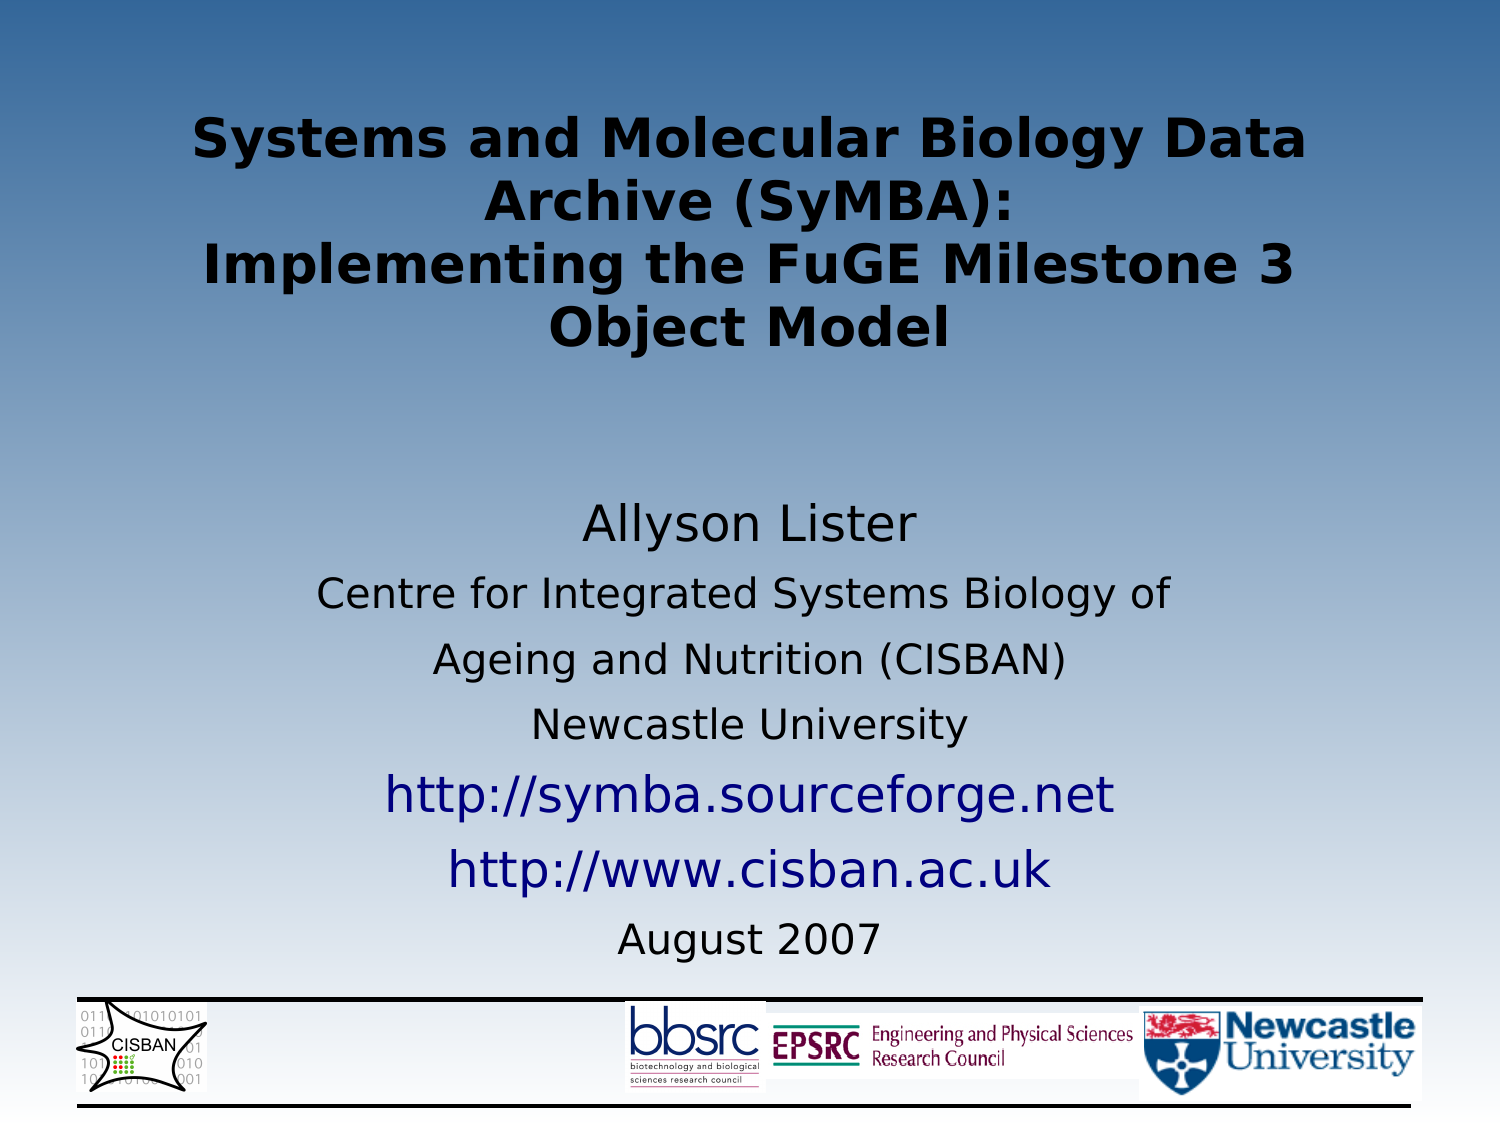

# Systems and Molecular Biology Data Archive (SyMBA): Implementing the FuGE Milestone 3 Object Model
Allyson Lister
Centre for Integrated Systems Biology of
Ageing and Nutrition (CISBAN)
Newcastle University
http://symba.sourceforge.net
http://www.cisban.ac.uk
August 2007